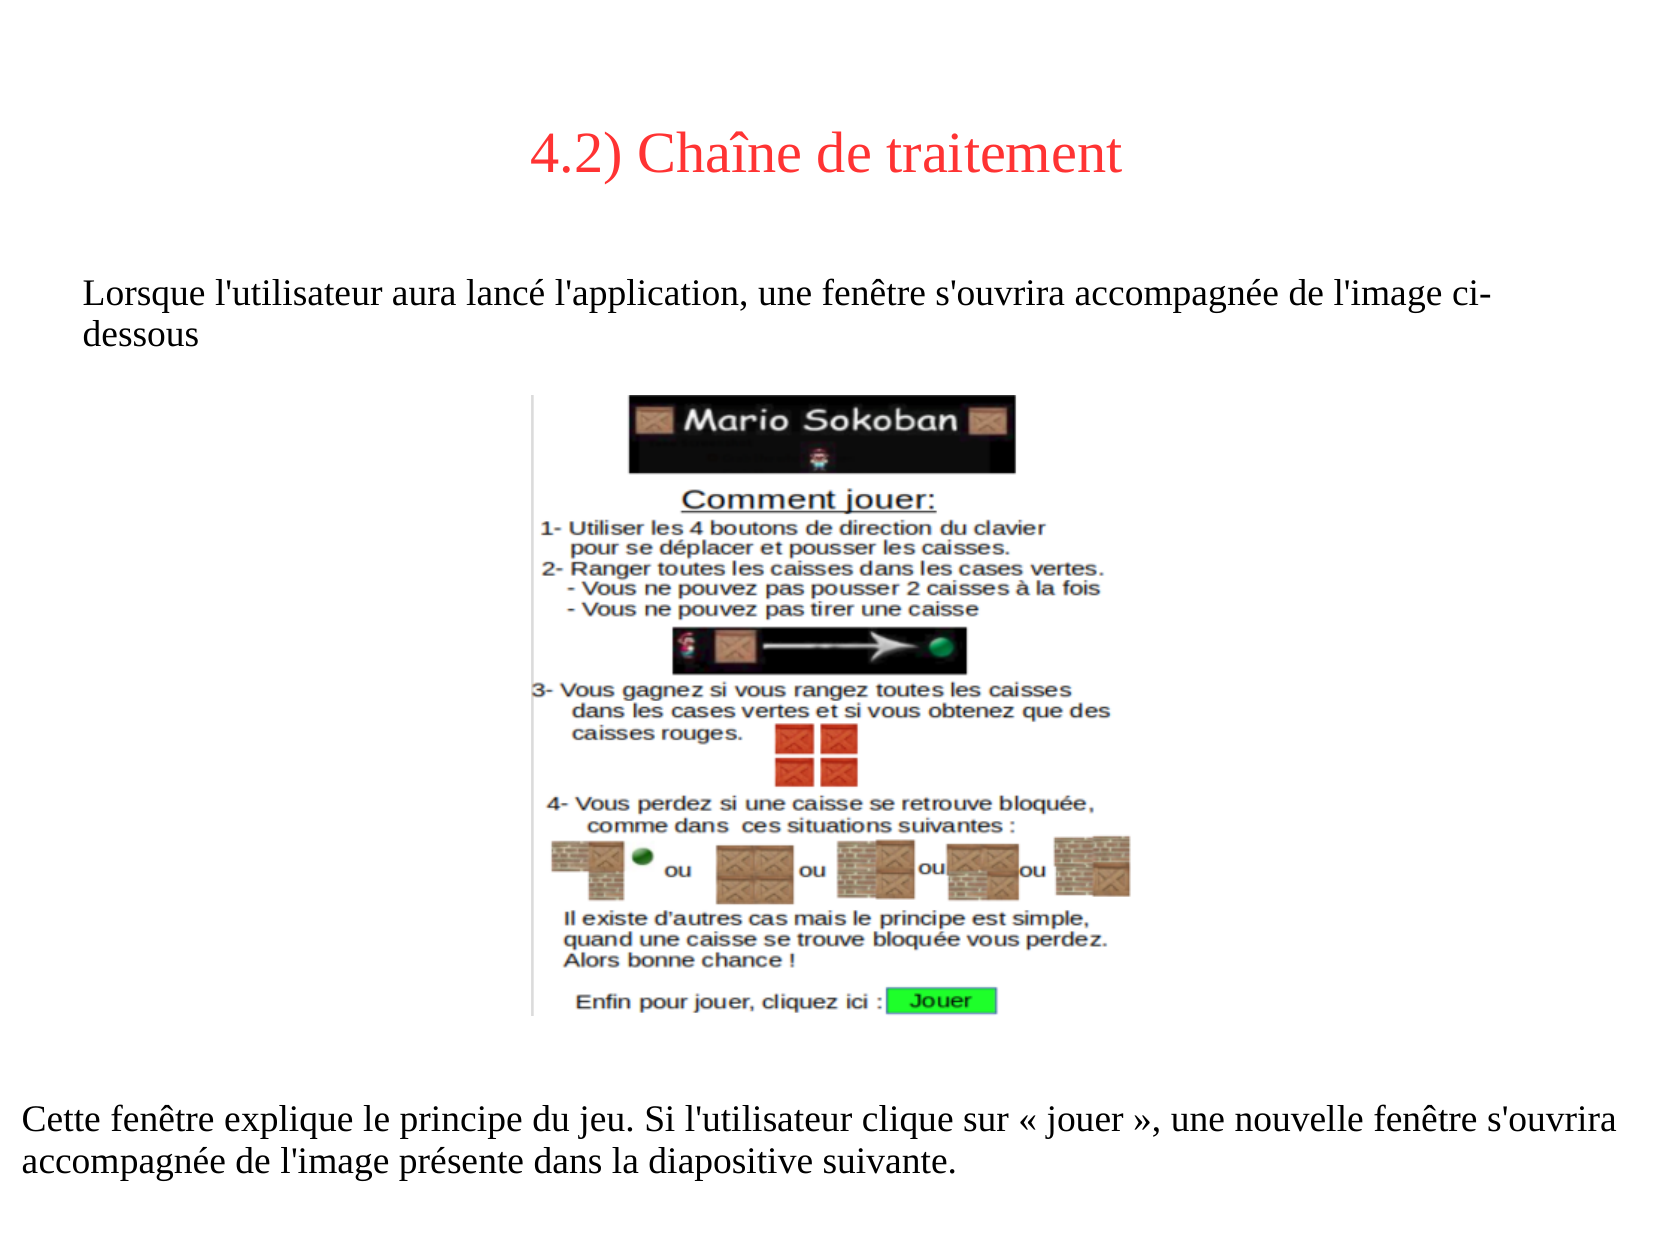

# 4.2) Chaîne de traitement
Lorsque l'utilisateur aura lancé l'application, une fenêtre s'ouvrira accompagnée de l'image ci-dessous
Cette fenêtre explique le principe du jeu. Si l'utilisateur clique sur « jouer », une nouvelle fenêtre s'ouvrira accompagnée de l'image présente dans la diapositive suivante.